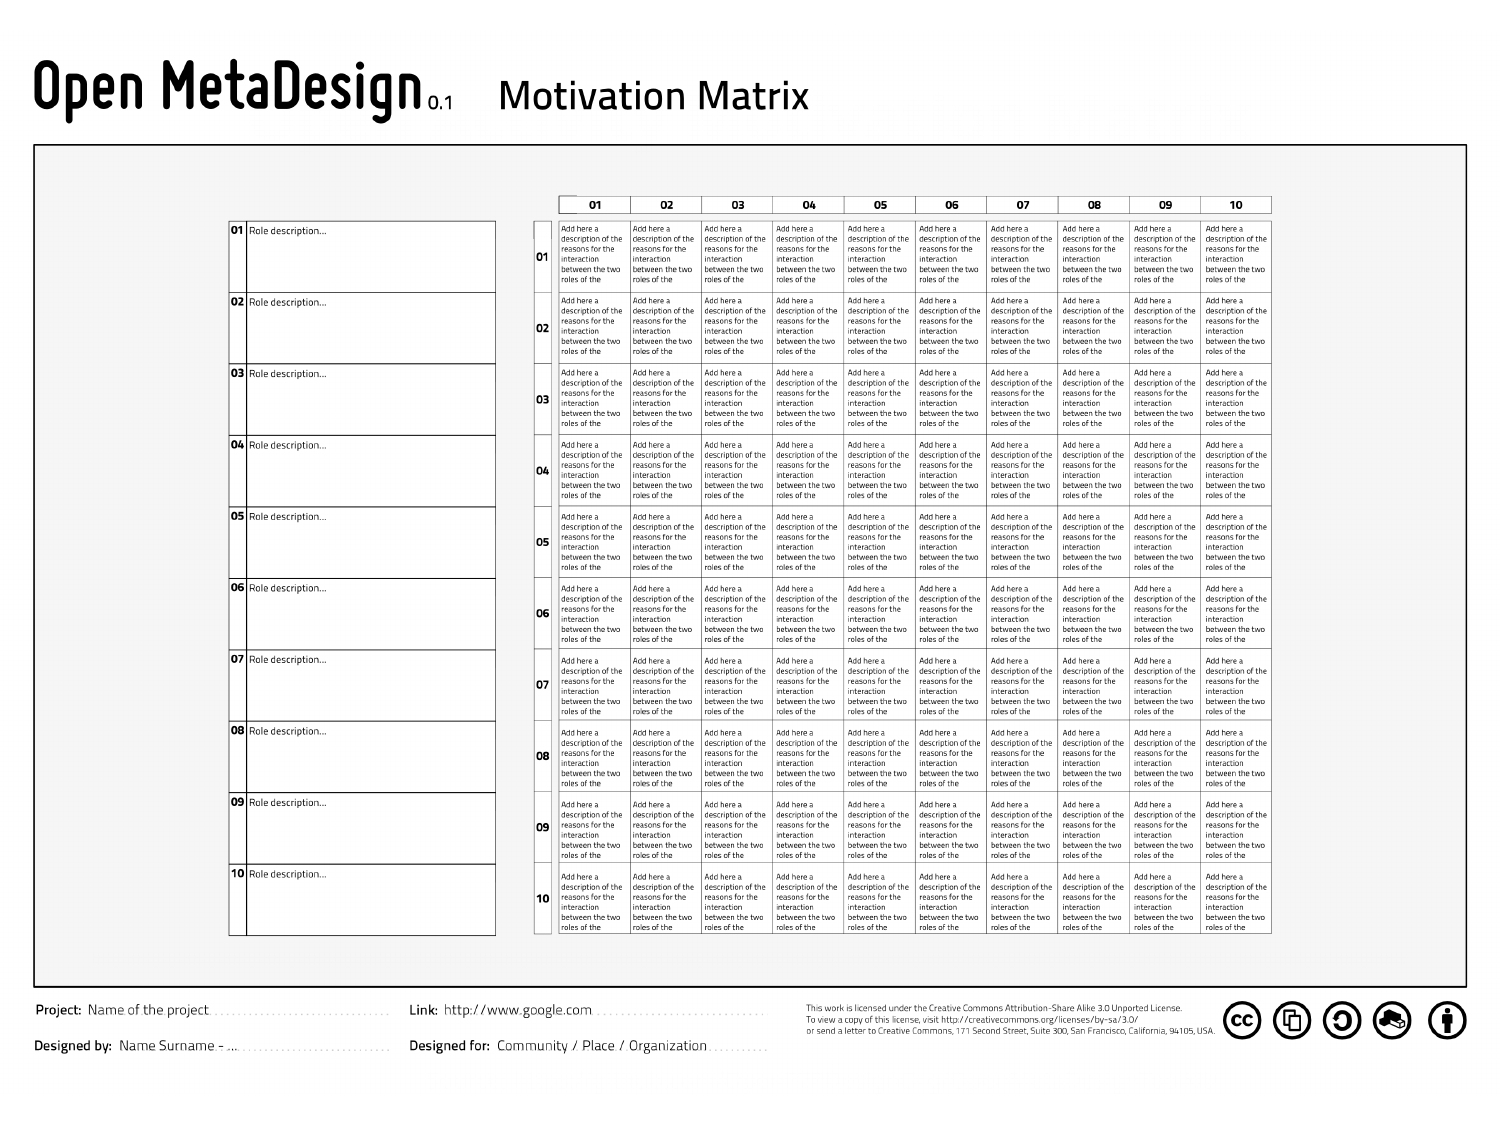

# Open Activity Motivation Matrix
Source: https://github.com/OpenP2PDesignOrg/OpenMetaDesignToolkit/